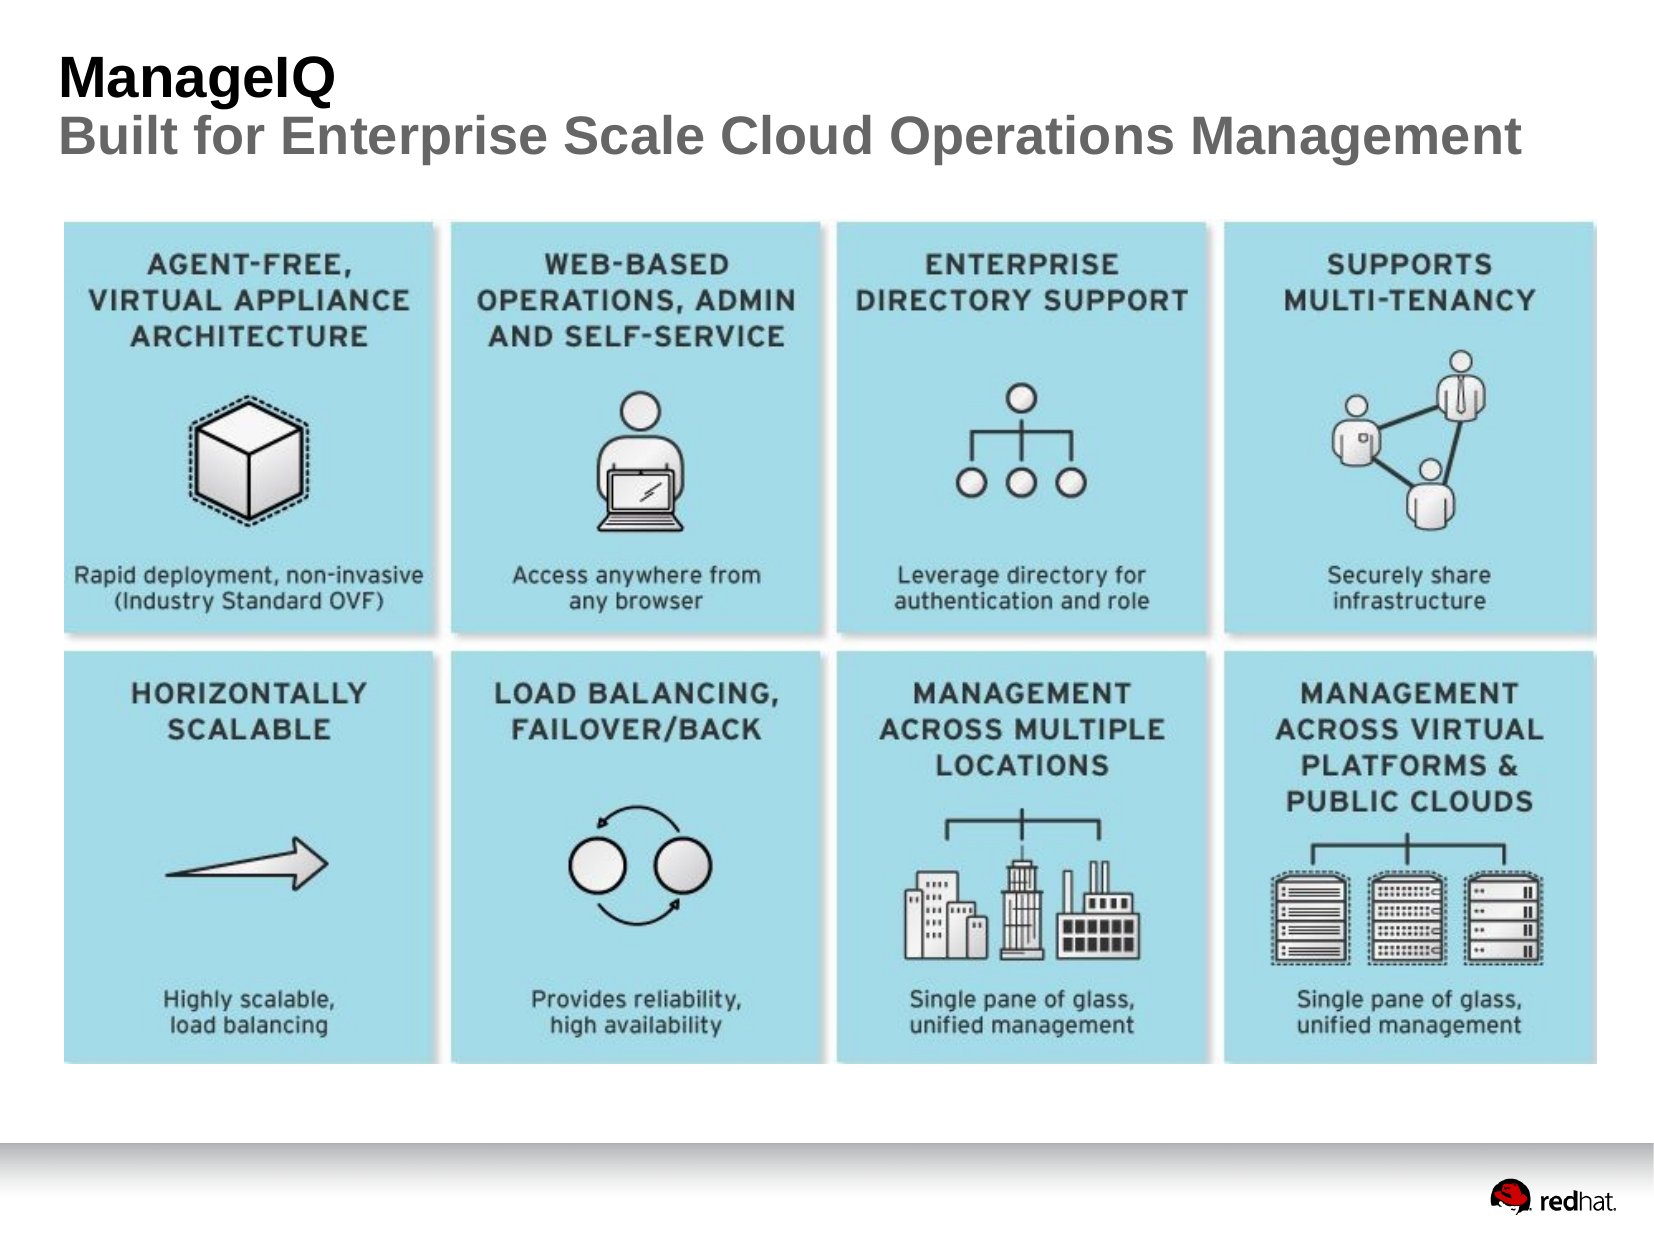

ManageIQ
Built for Enterprise Scale Cloud Operations Management